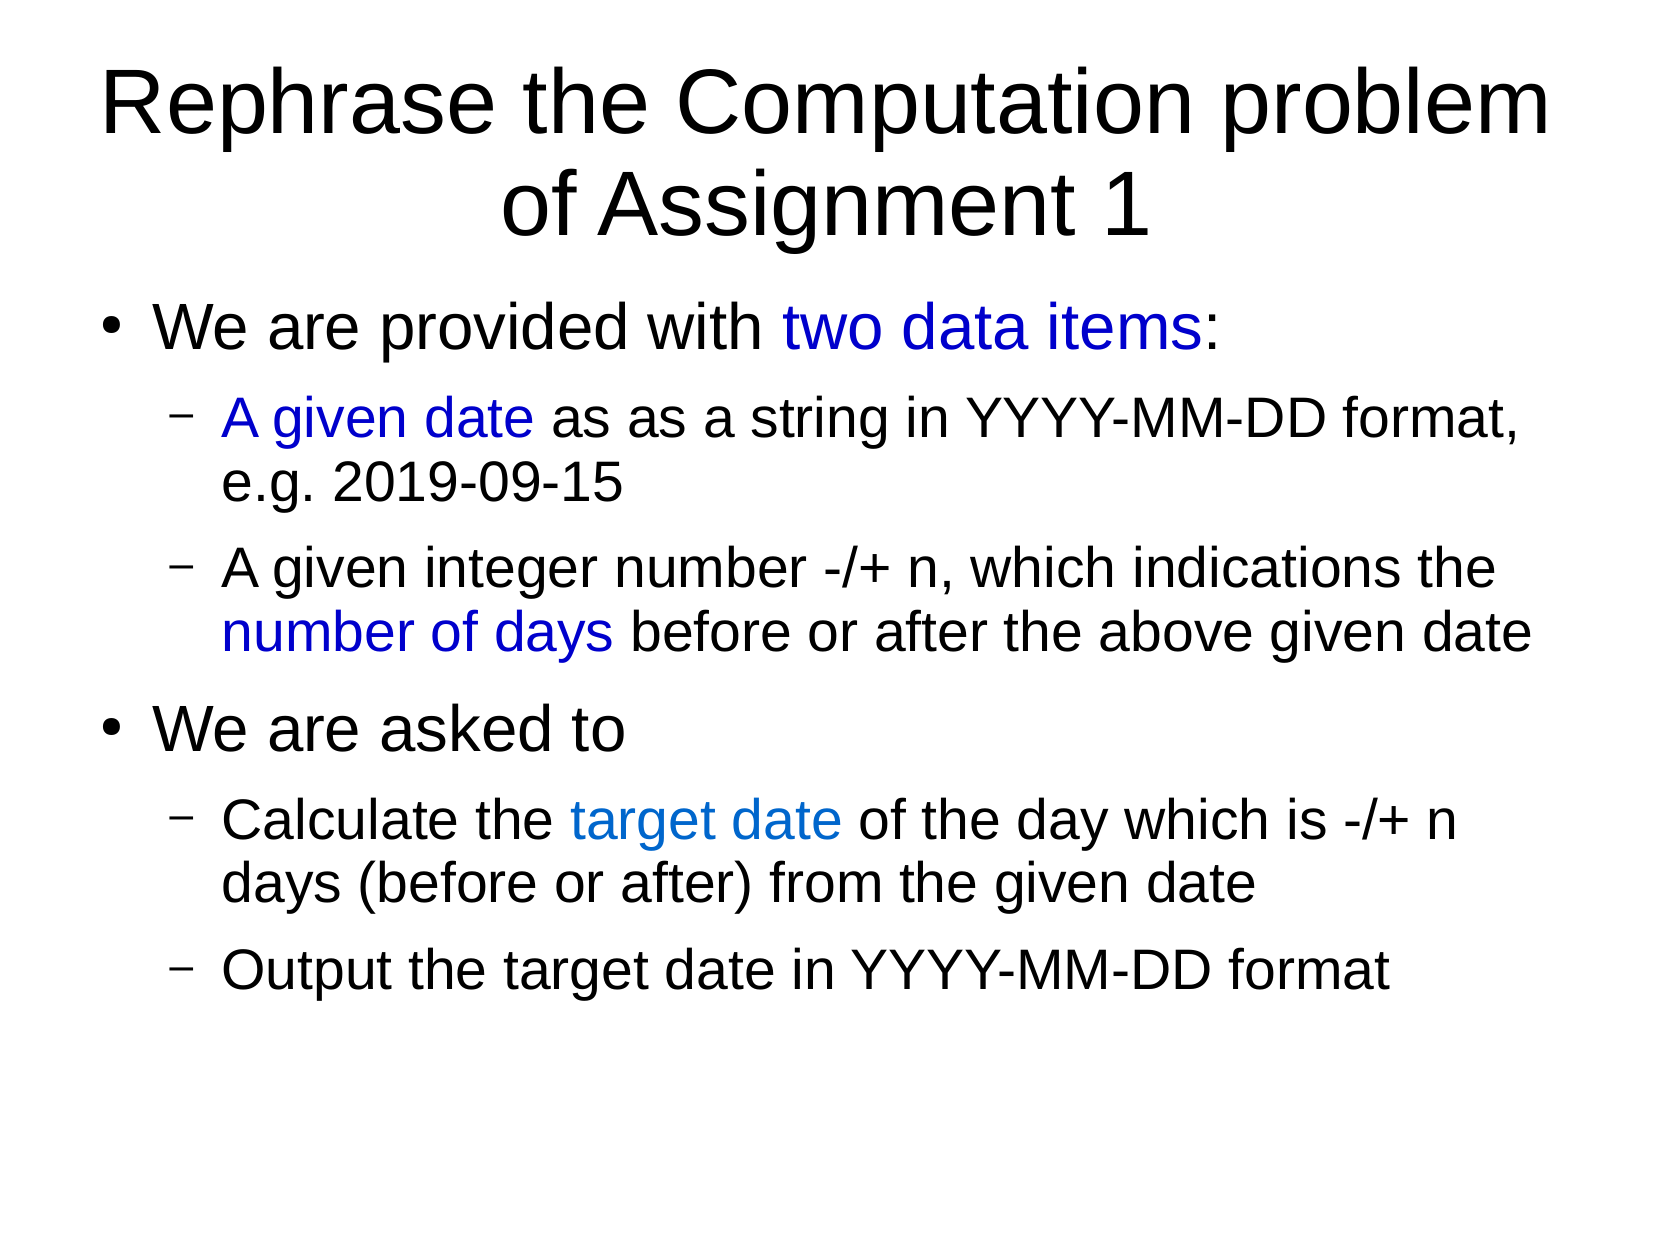

# Rephrase the Computation problem of Assignment 1
We are provided with two data items:
A given date as as a string in YYYY-MM-DD format, e.g. 2019-09-15
A given integer number -/+ n, which indications the number of days before or after the above given date
We are asked to
Calculate the target date of the day which is -/+ n days (before or after) from the given date
Output the target date in YYYY-MM-DD format